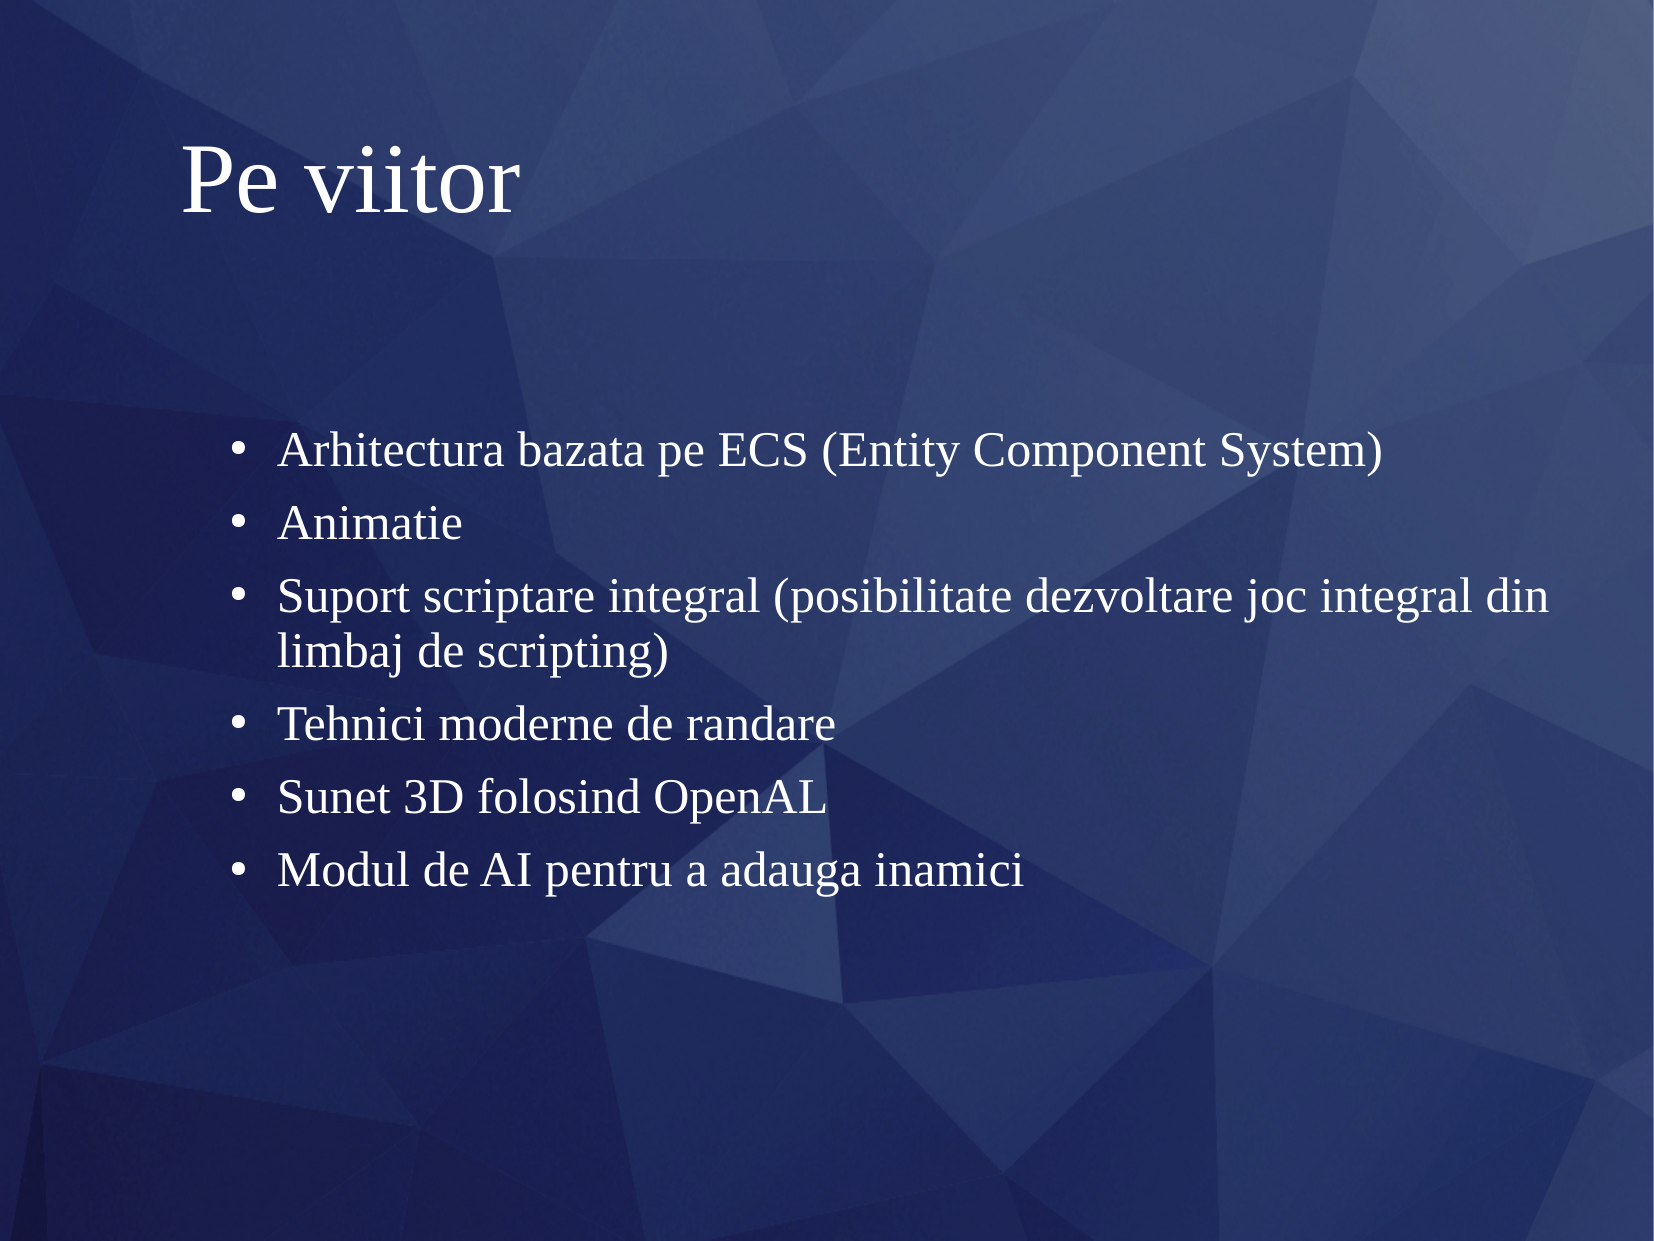

# Pe viitor
Arhitectura bazata pe ECS (Entity Component System)
Animatie
Suport scriptare integral (posibilitate dezvoltare joc integral din limbaj de scripting)
Tehnici moderne de randare
Sunet 3D folosind OpenAL
Modul de AI pentru a adauga inamici